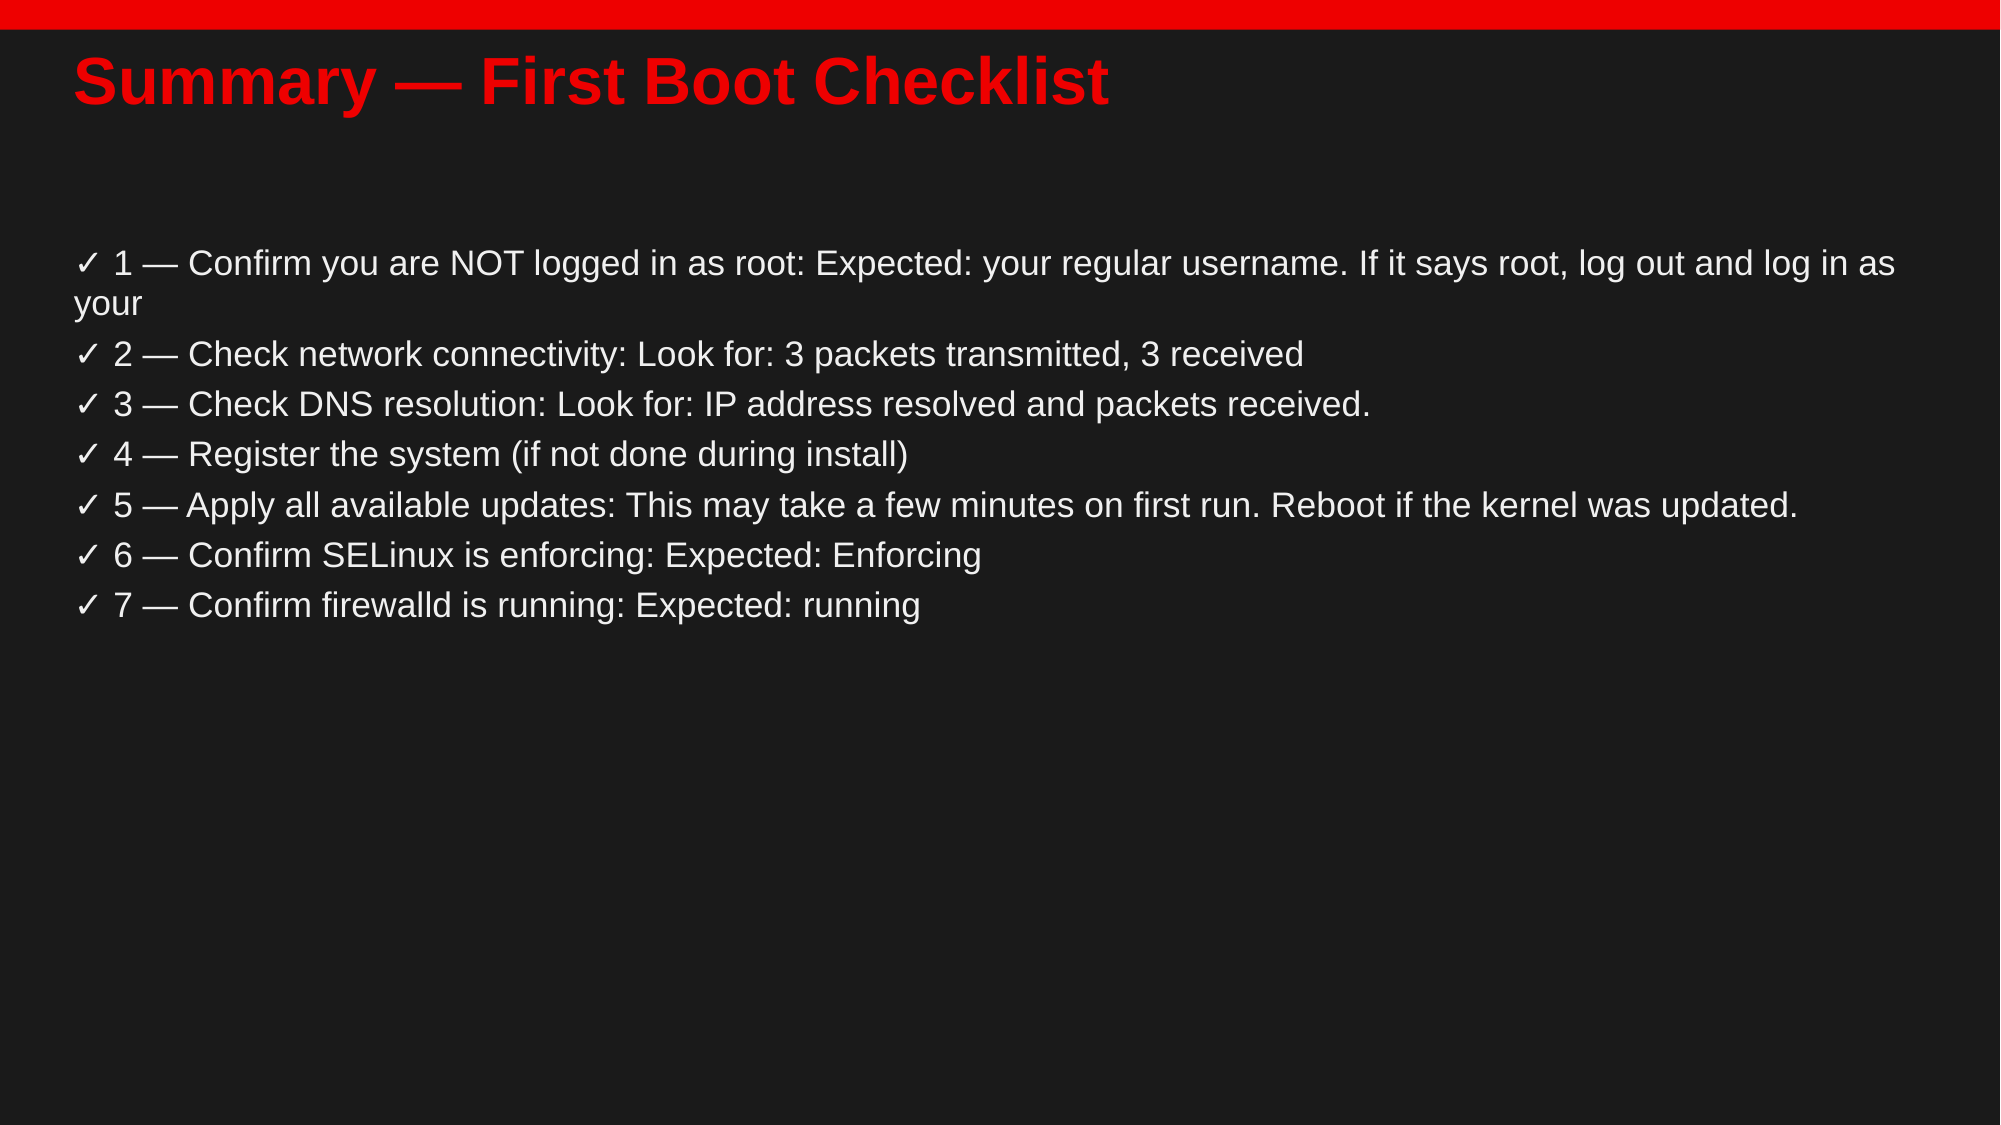

Summary — First Boot Checklist
✓ 1 — Confirm you are NOT logged in as root: Expected: your regular username. If it says root, log out and log in as your
✓ 2 — Check network connectivity: Look for: 3 packets transmitted, 3 received
✓ 3 — Check DNS resolution: Look for: IP address resolved and packets received.
✓ 4 — Register the system (if not done during install)
✓ 5 — Apply all available updates: This may take a few minutes on first run. Reboot if the kernel was updated.
✓ 6 — Confirm SELinux is enforcing: Expected: Enforcing
✓ 7 — Confirm firewalld is running: Expected: running